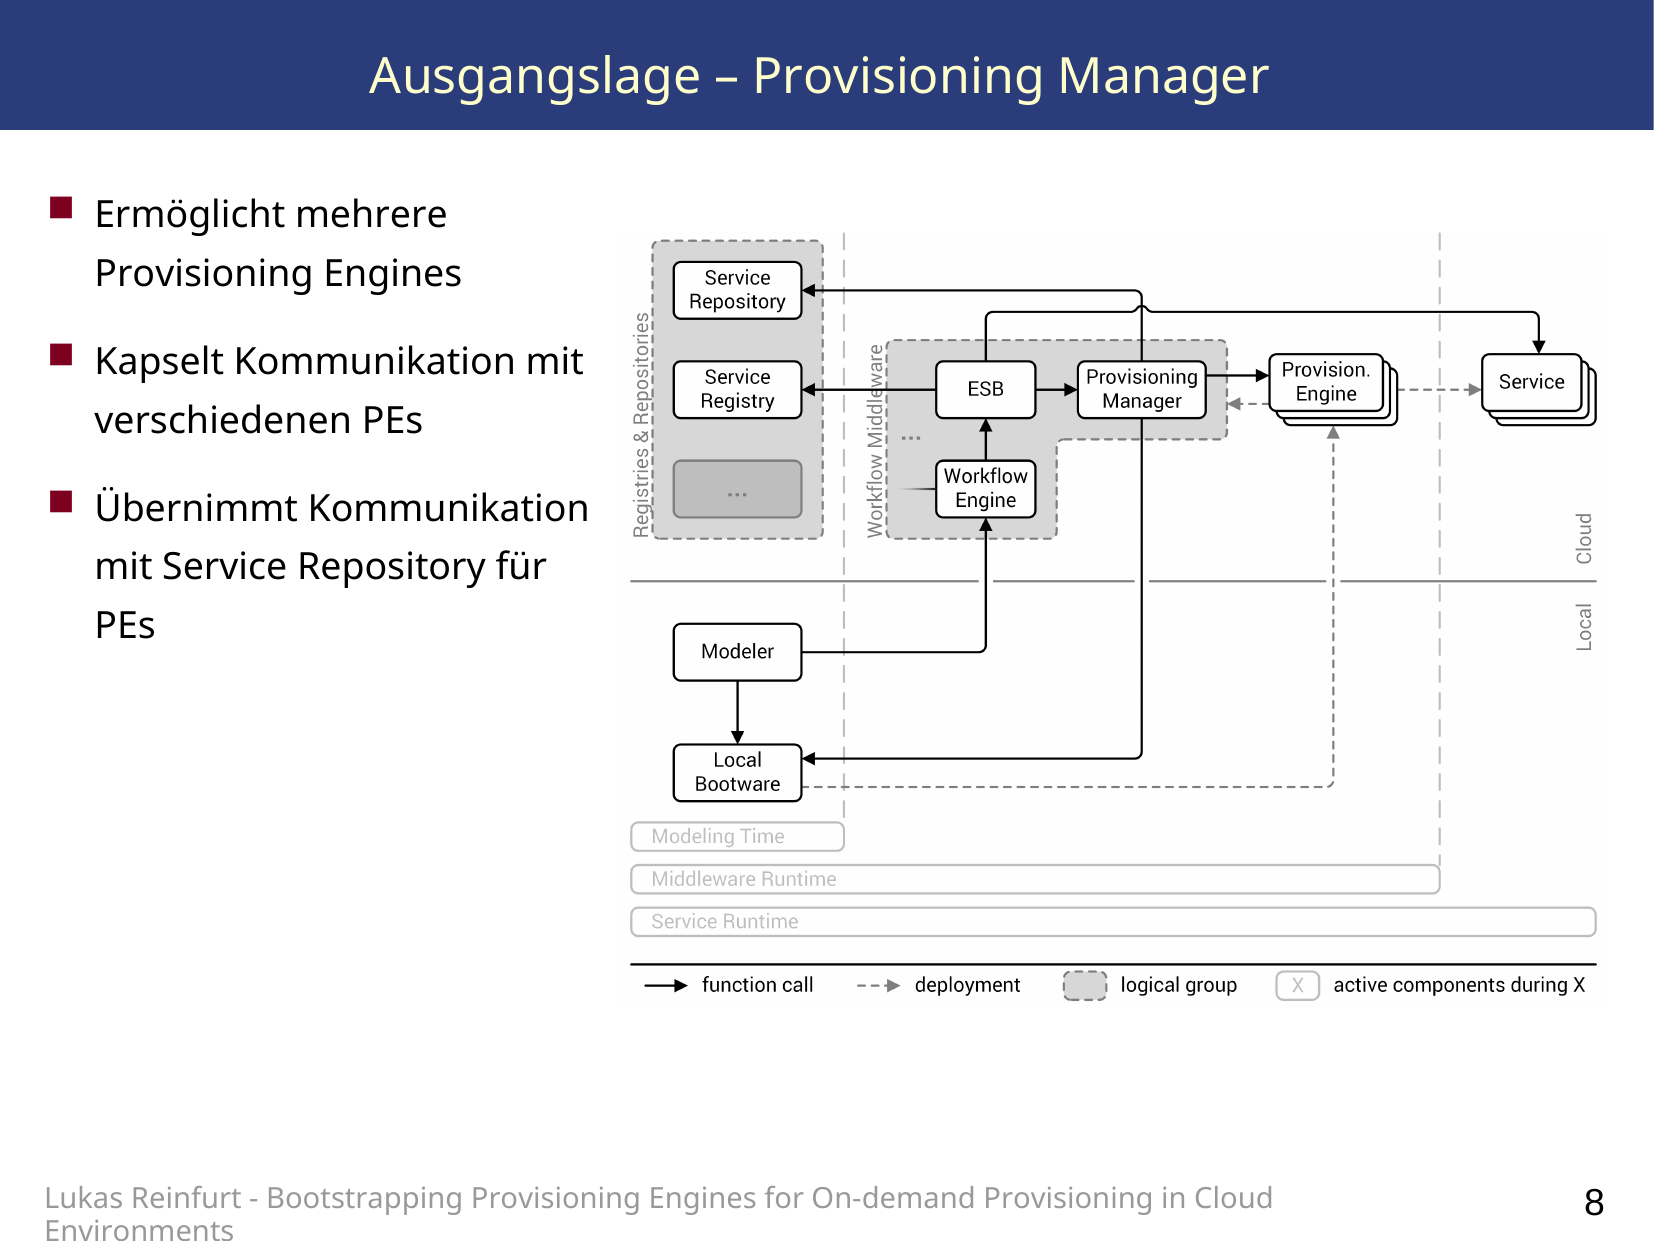

# Ausgangslage – Provisioning Manager
Ermöglicht mehrere Provisioning Engines
Kapselt Kommunikation mit verschiedenen PEs
Übernimmt Kommunikation mit Service Repository für PEs